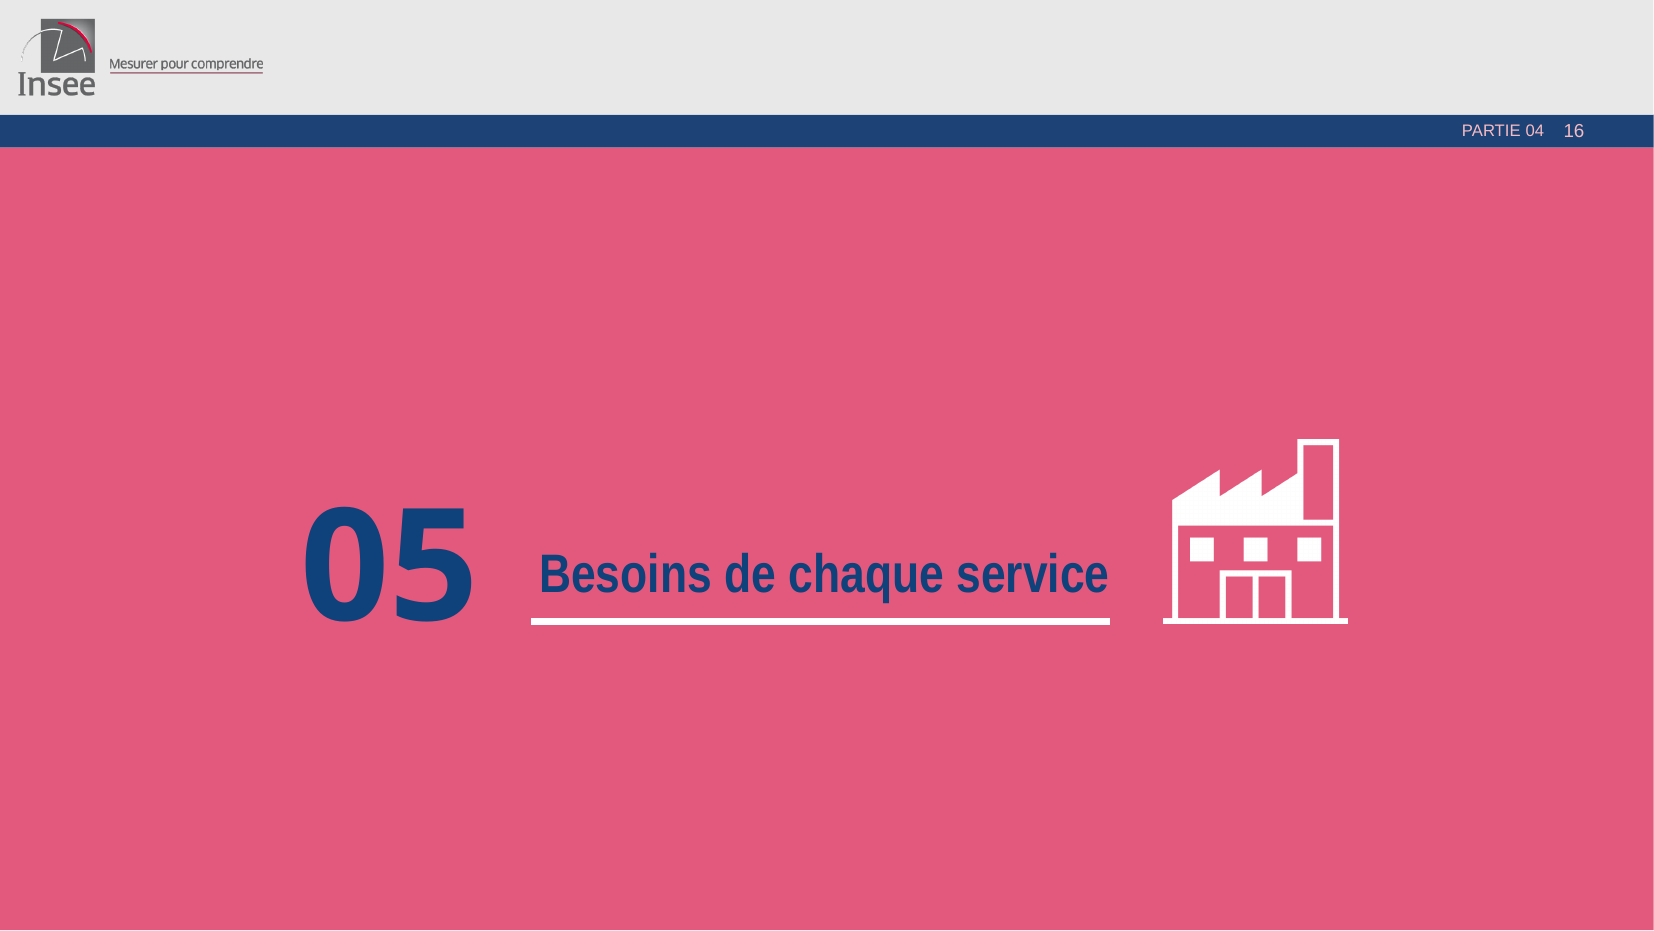

PARTIE 04
16
05
# Besoins de chaque service